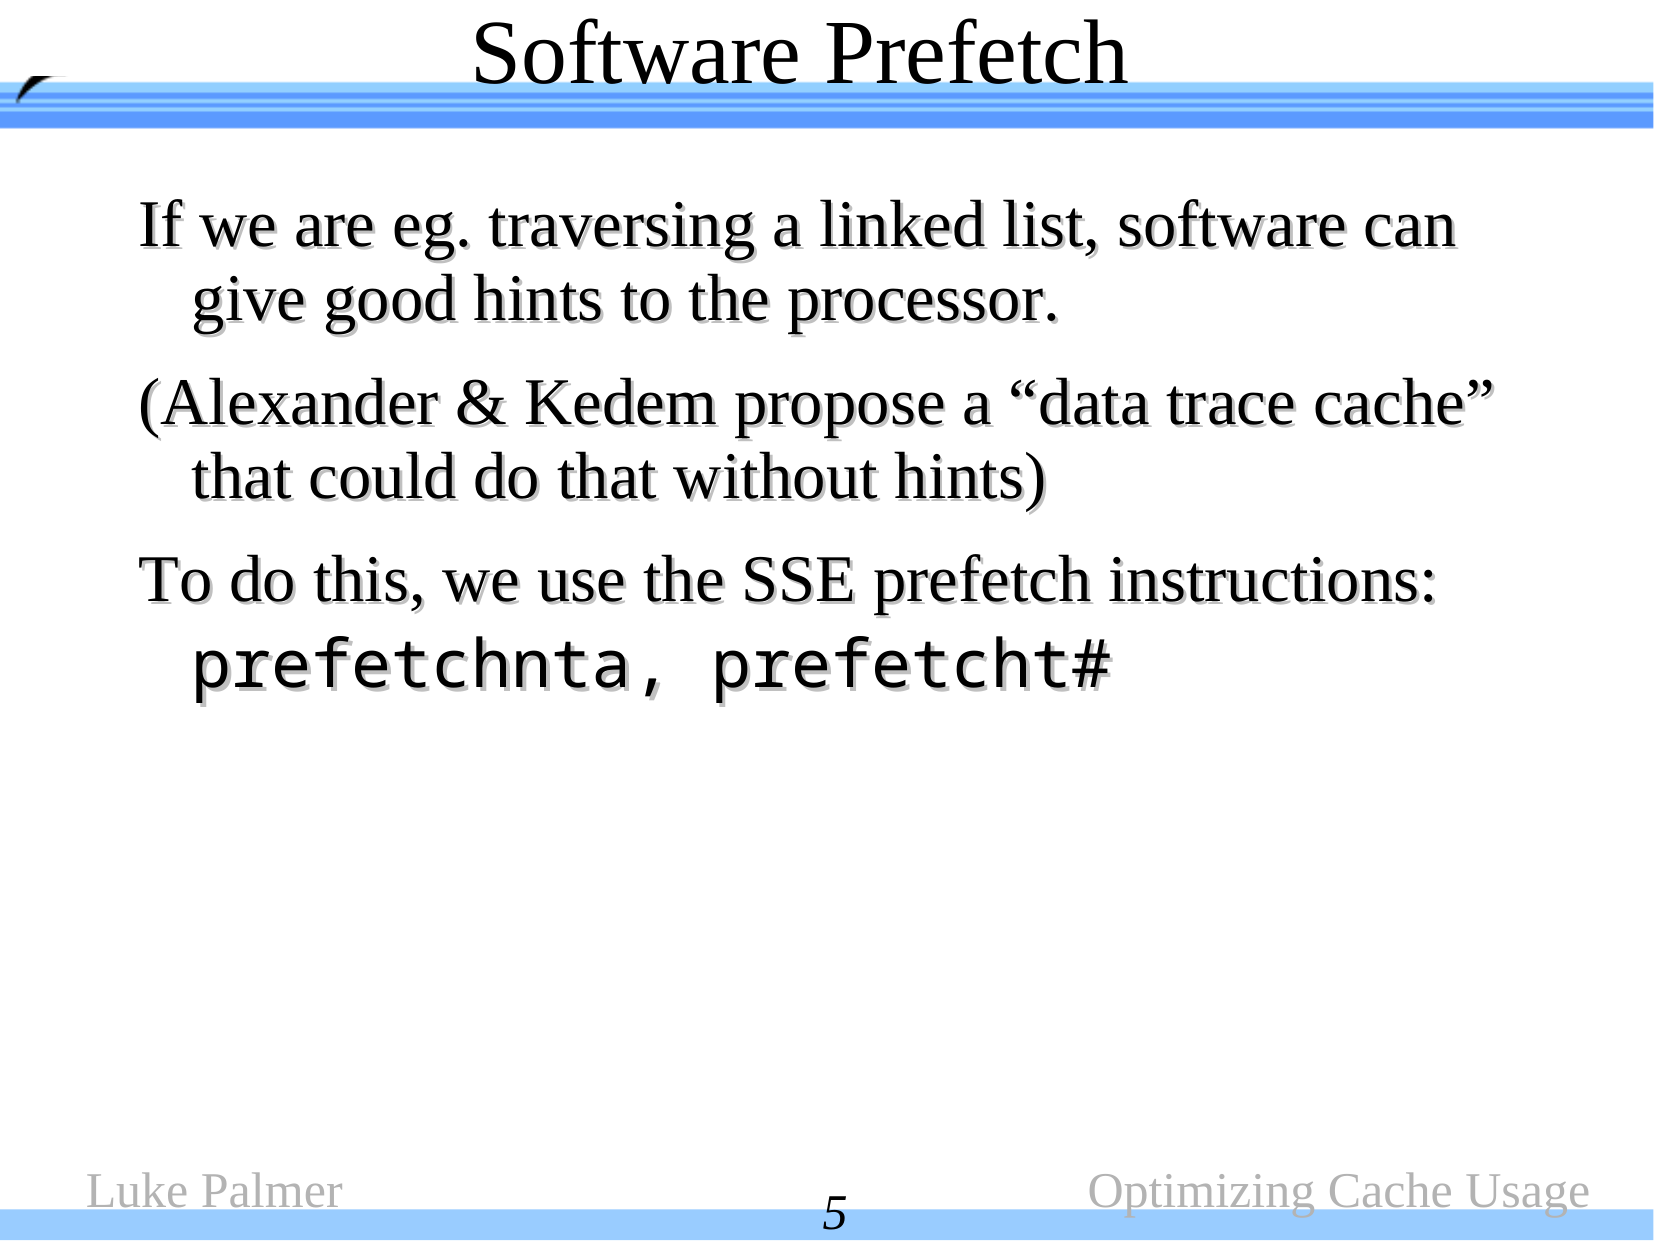

# Software Prefetch
If we are eg. traversing a linked list, software can give good hints to the processor.
(Alexander & Kedem propose a “data trace cache” that could do that without hints)
To do this, we use the SSE prefetch instructions: prefetchnta, prefetcht#